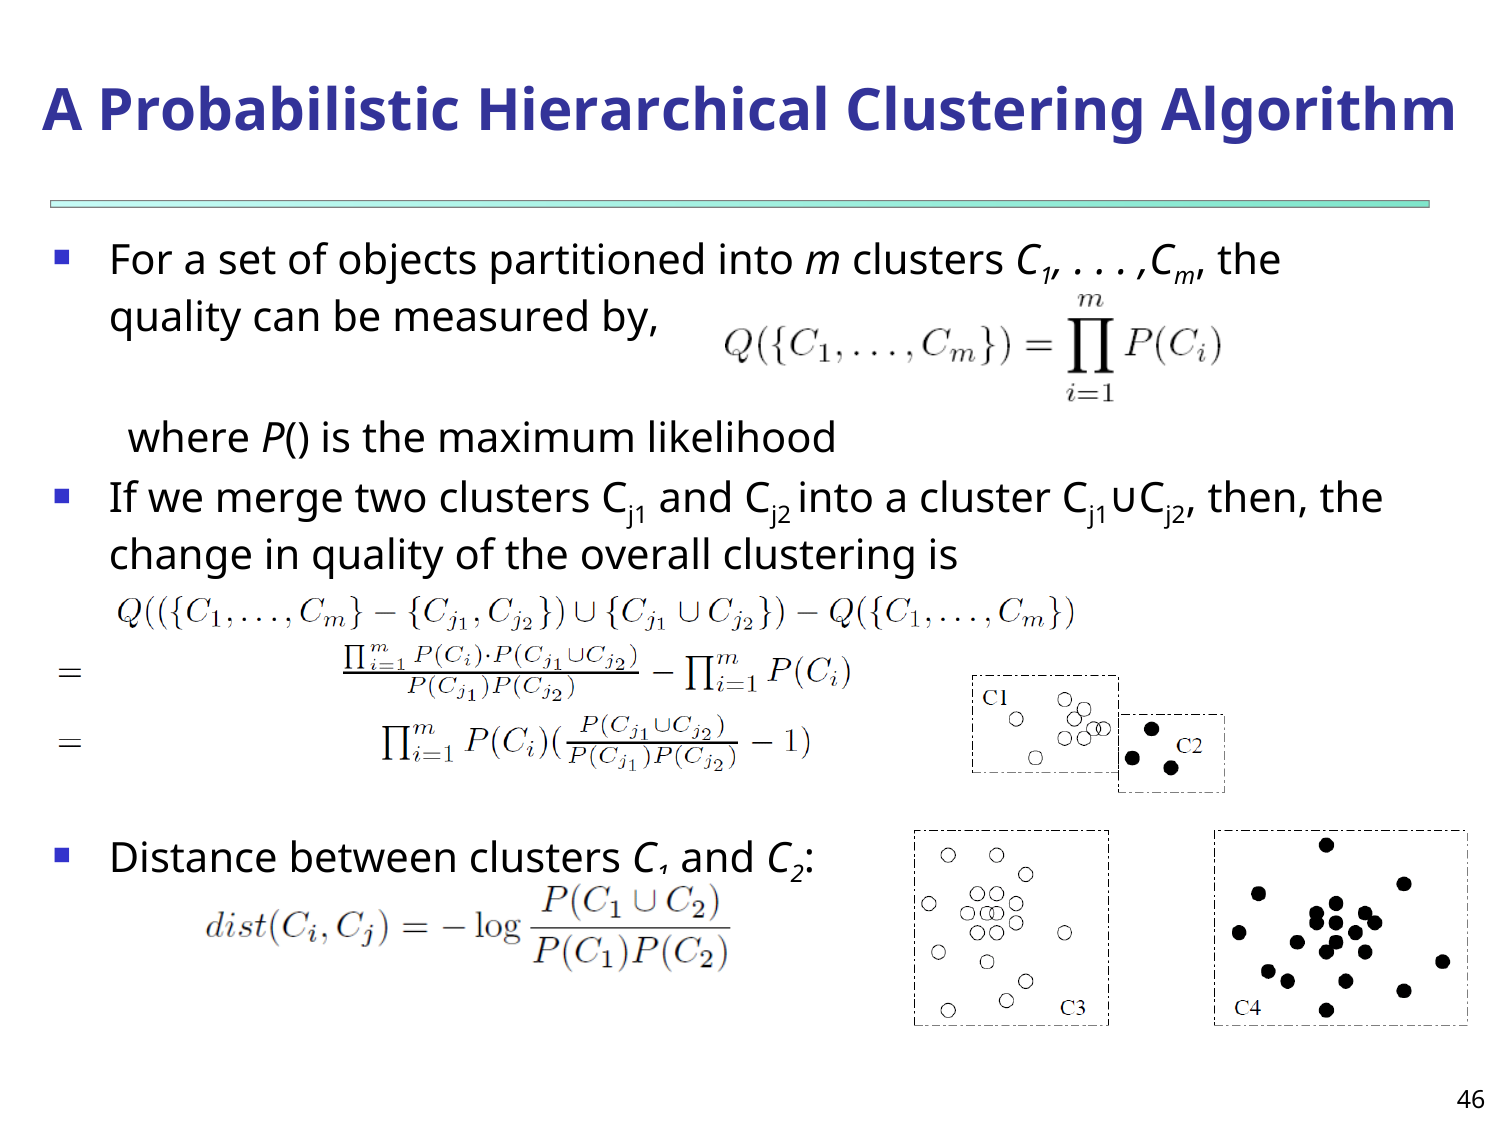

# A Probabilistic Hierarchical Clustering Algorithm
For a set of objects partitioned into m clusters C1, . . . ,Cm, the quality can be measured by,
where P() is the maximum likelihood
If we merge two clusters Cj1 and Cj2 into a cluster Cj1∪Cj2, then, the change in quality of the overall clustering is
Distance between clusters C1 and C2: